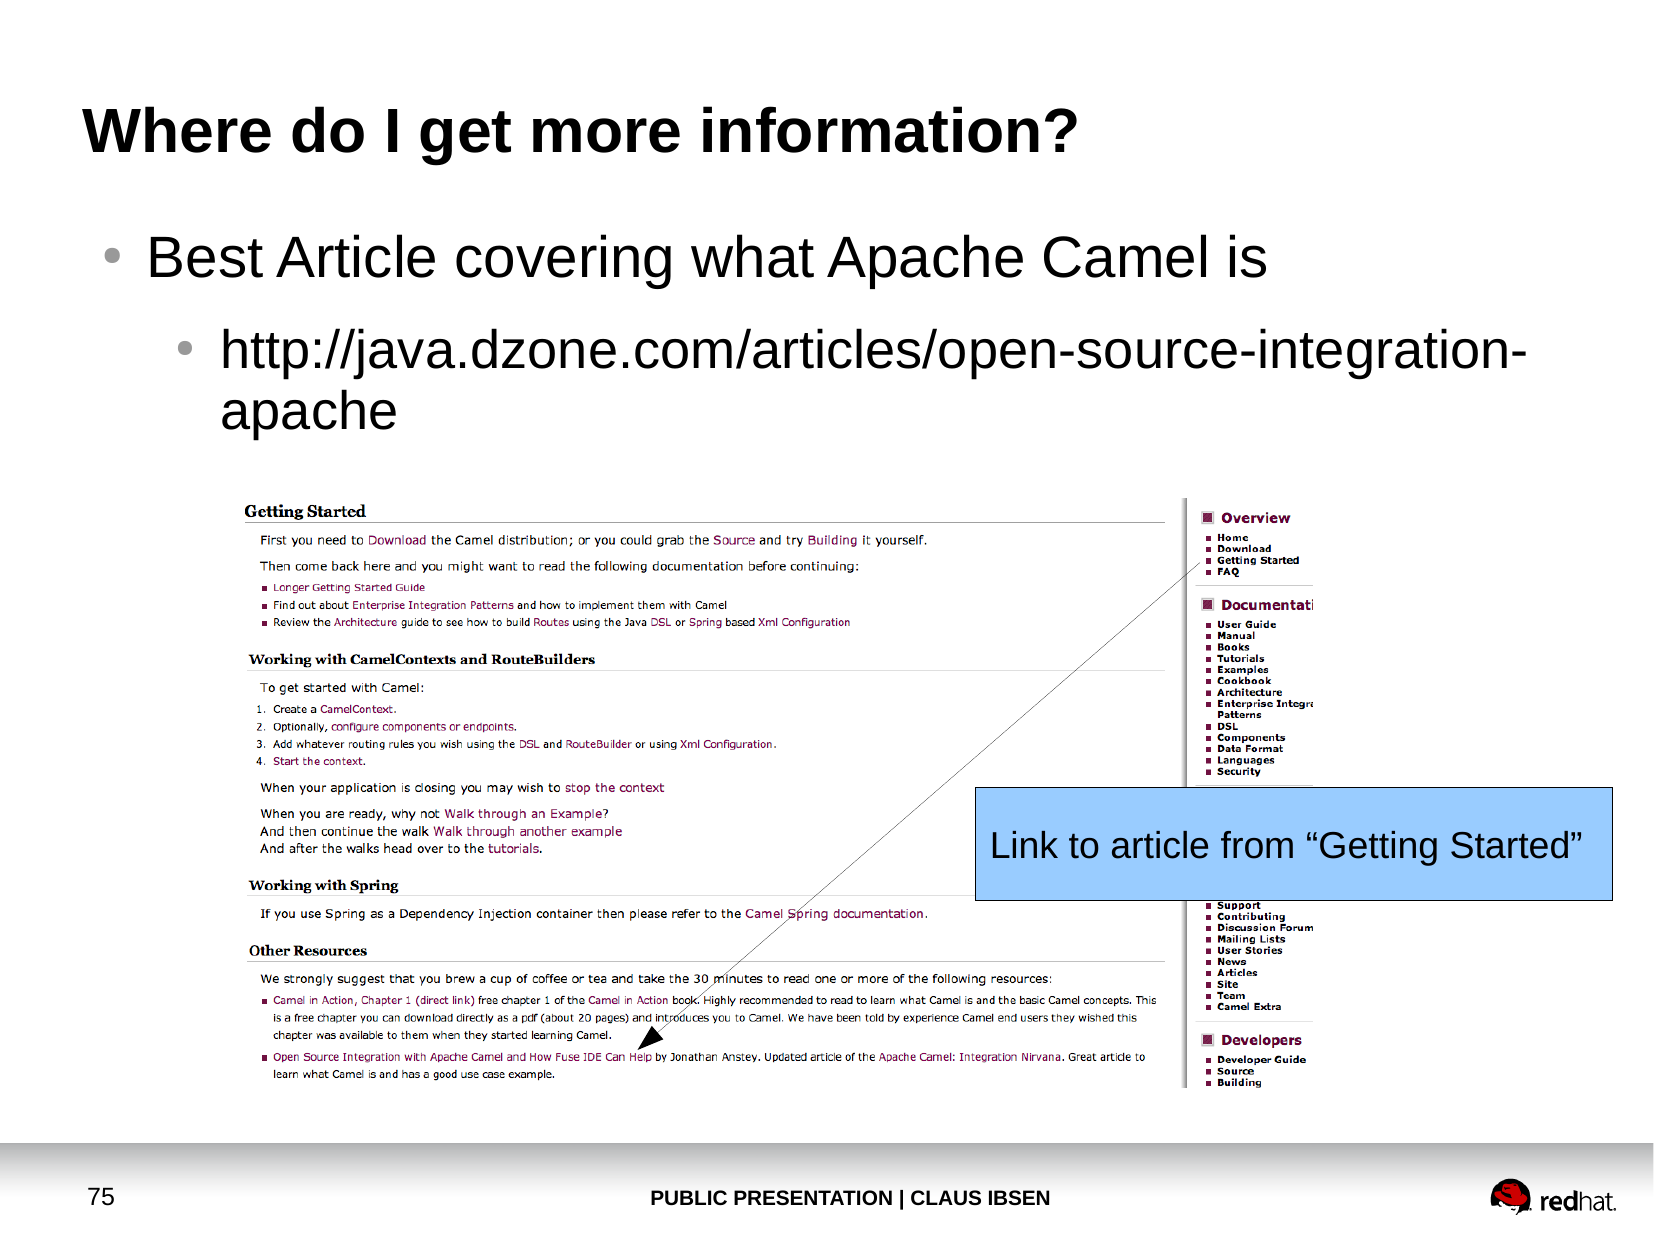

# Where do I get more information?
Best Article covering what Apache Camel is
http://java.dzone.com/articles/open-source-integration-apache
Link to article from “Getting Started”